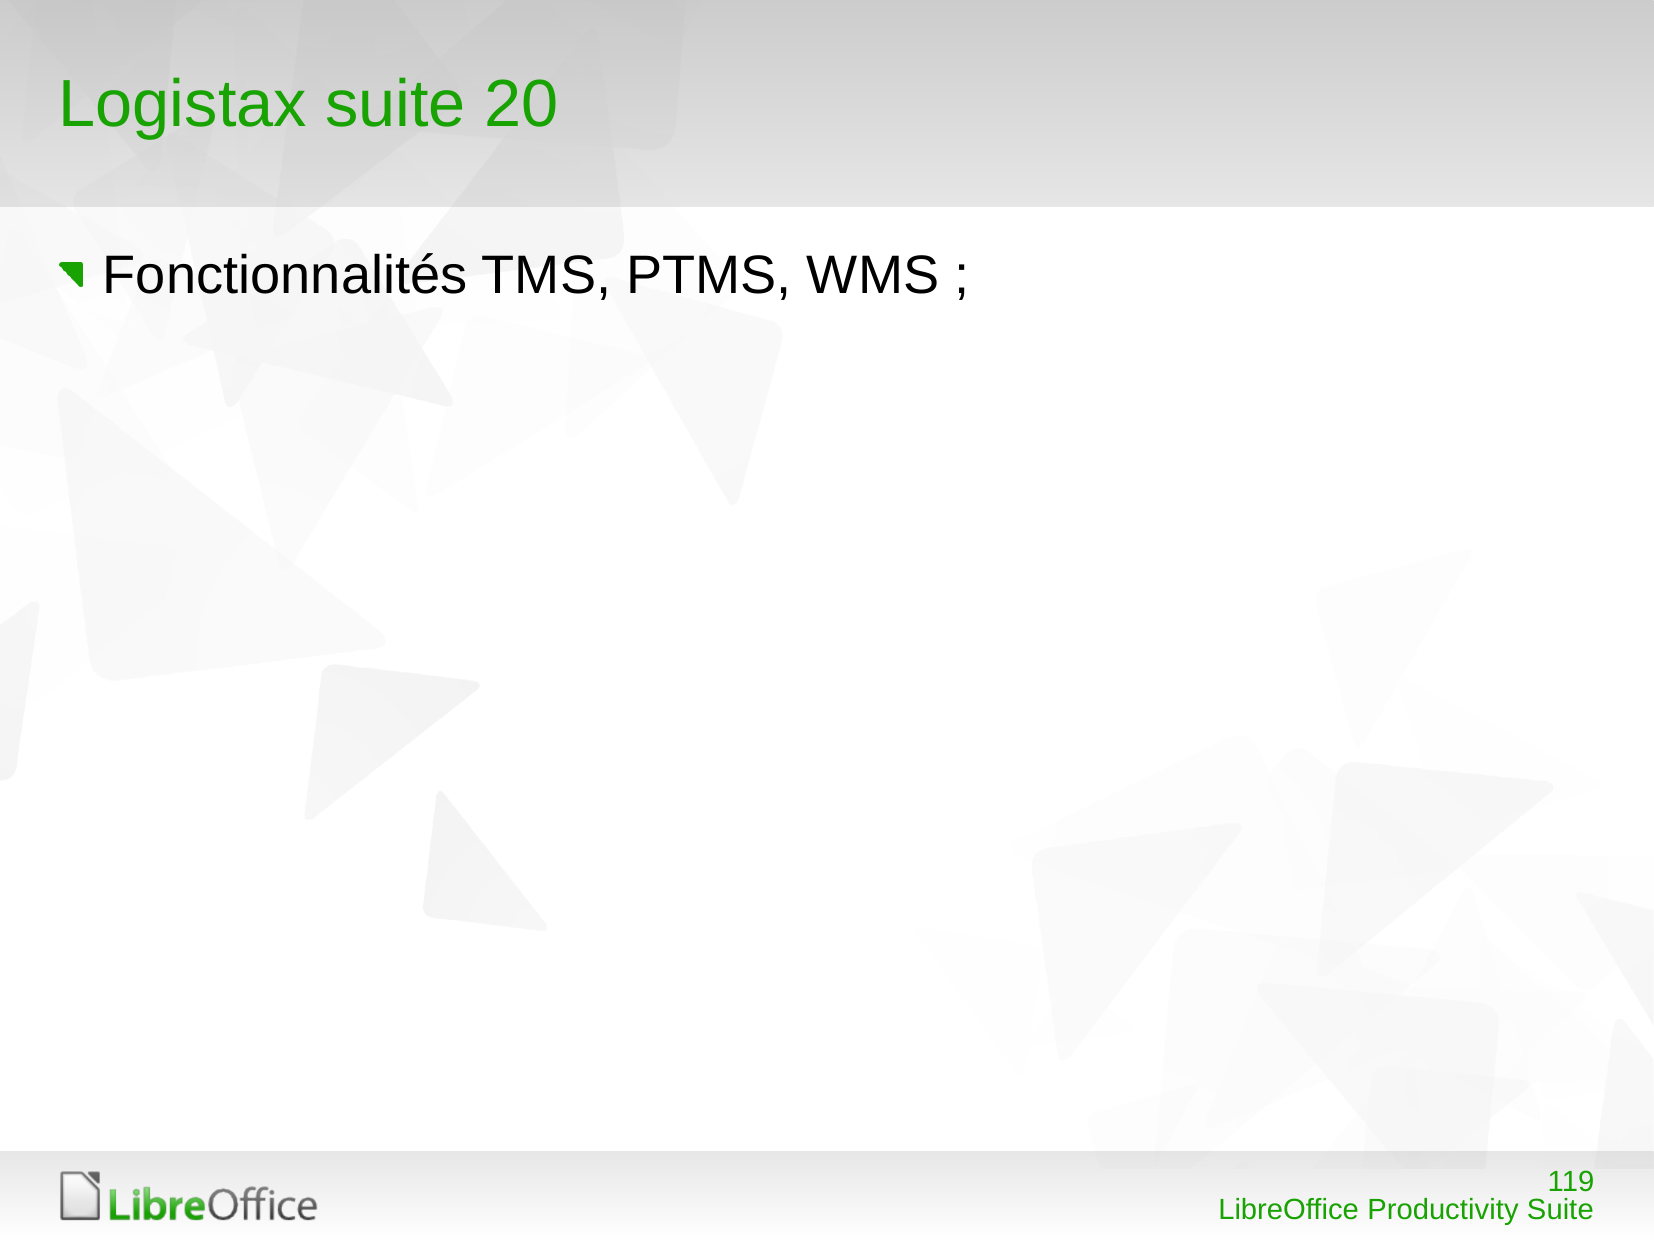

# Logistax suite 20
Fonctionnalités TMS, PTMS, WMS ;
119
LibreOffice Productivity Suite